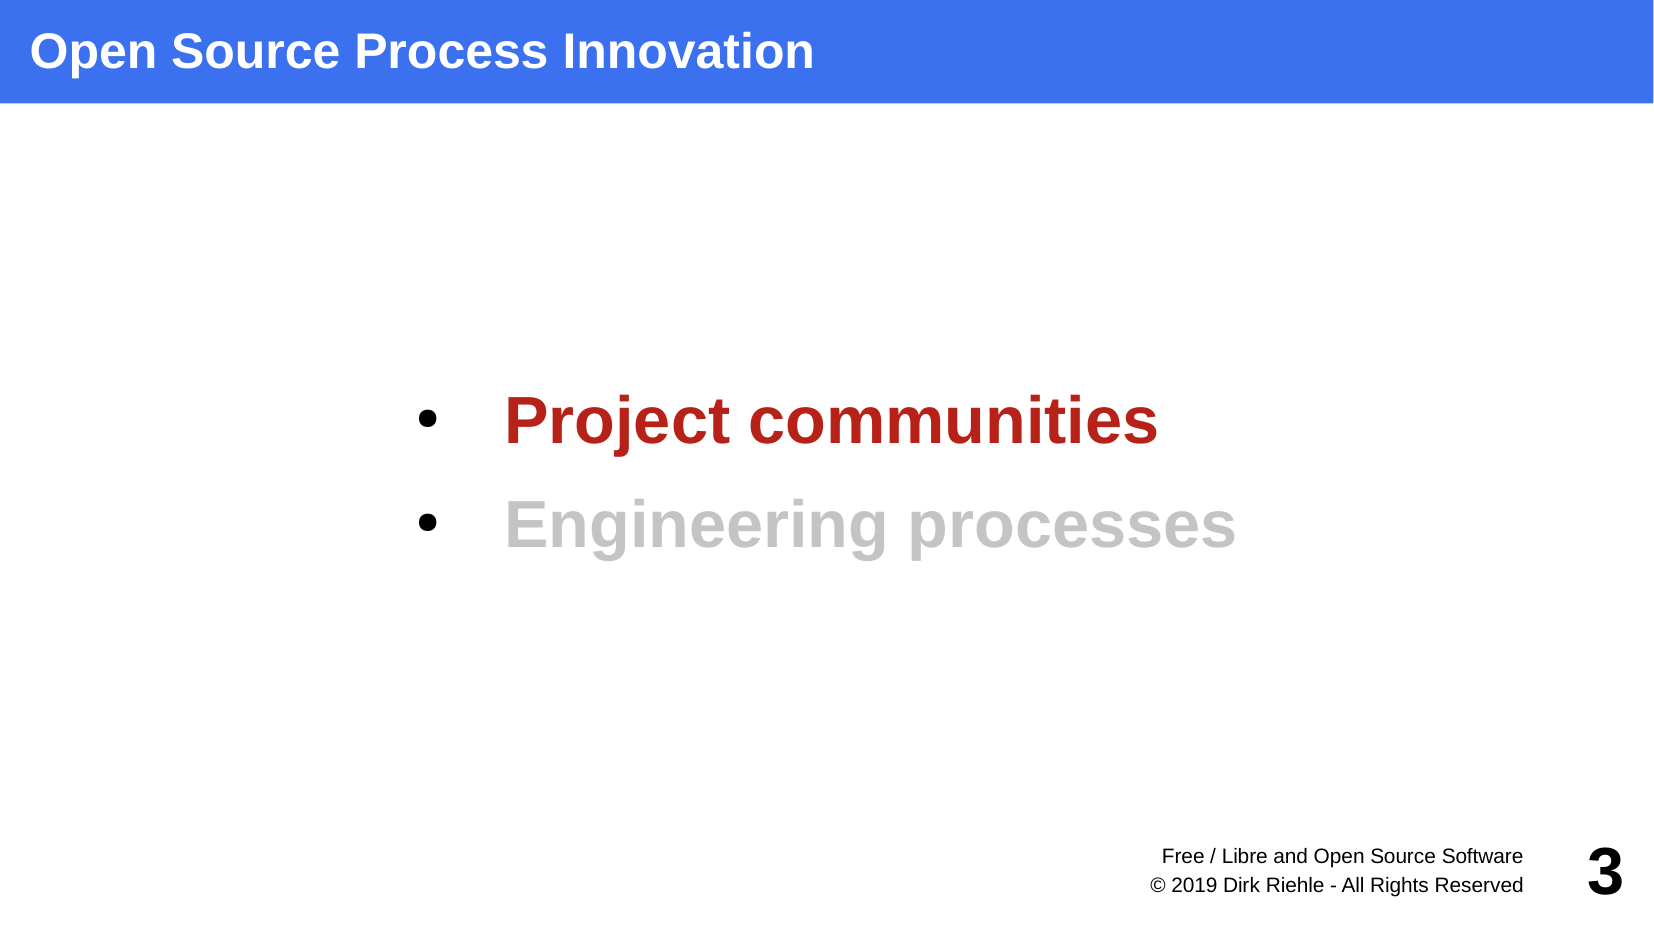

# Open Source Process Innovation
Project communities
Engineering processes
Free / Libre and Open Source Software
3
© 2019 Dirk Riehle - All Rights Reserved